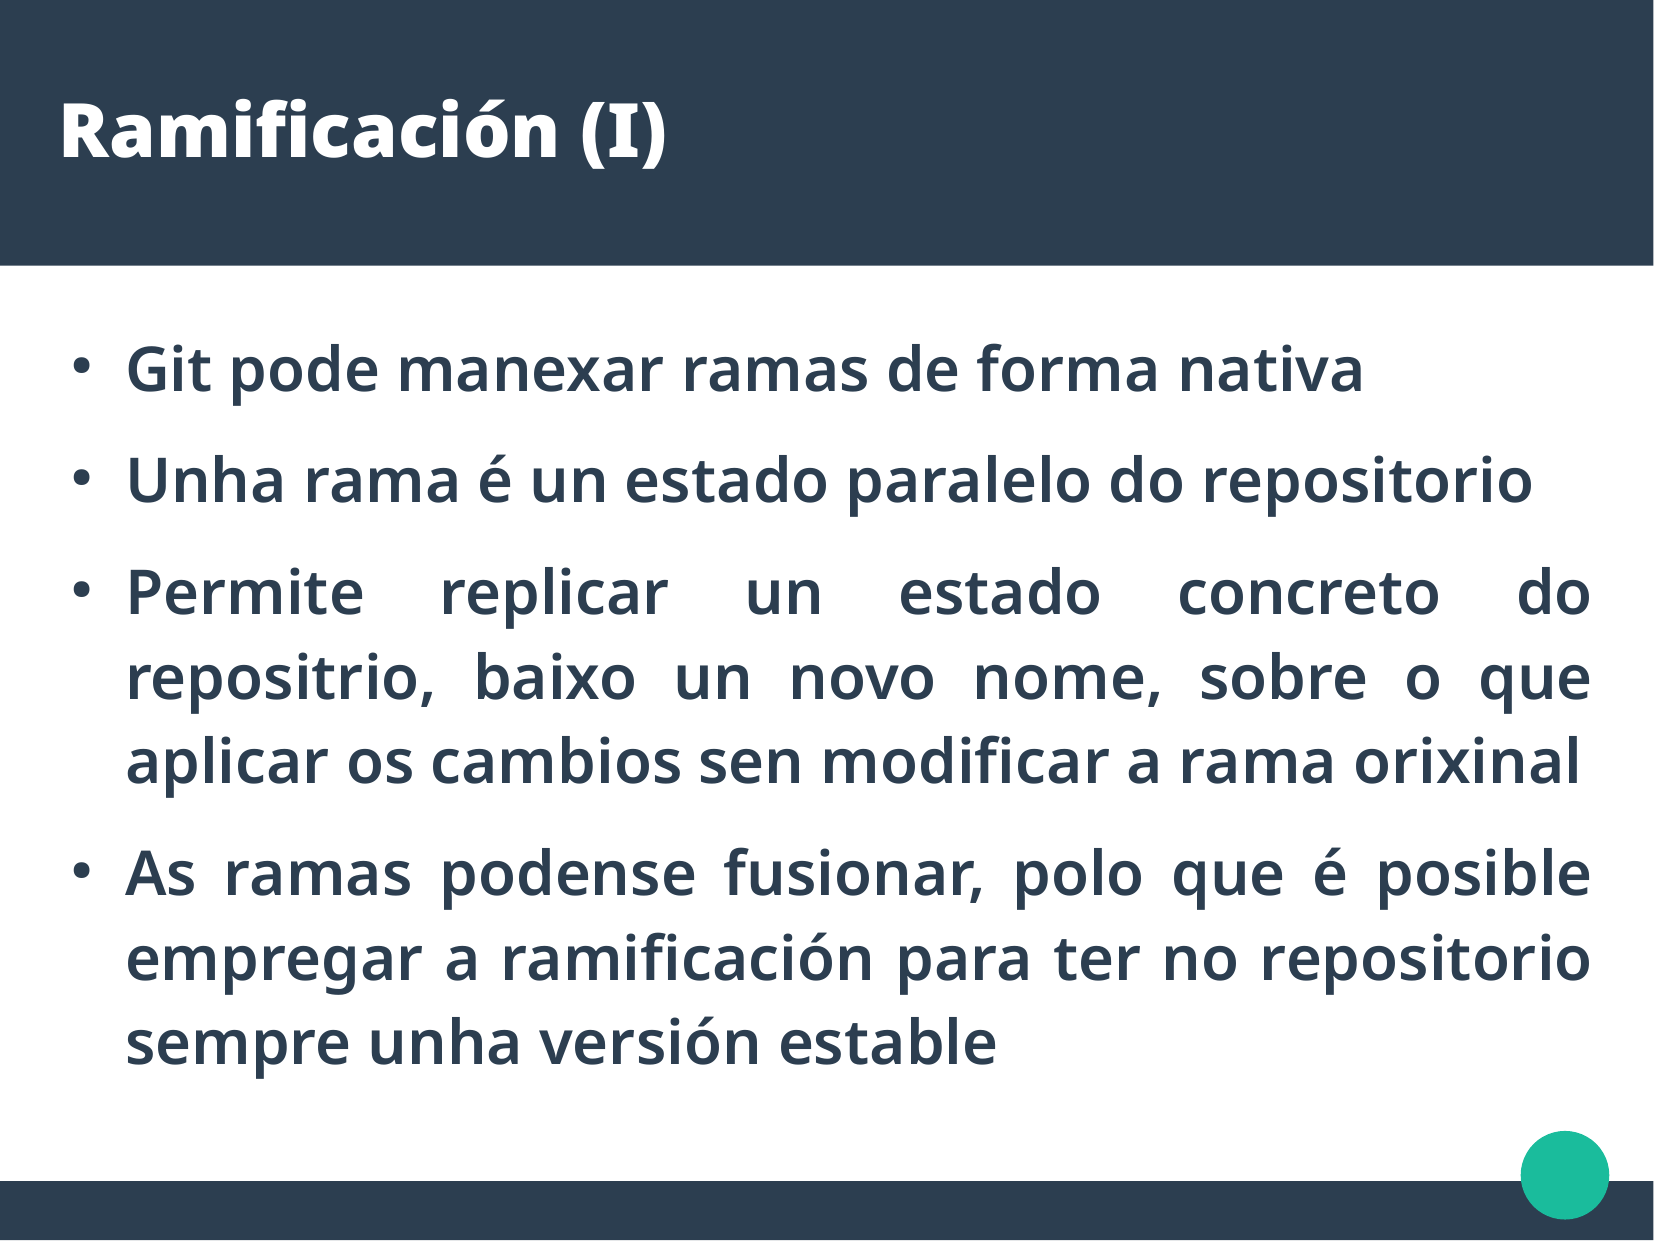

# Ramificación (I)
Git pode manexar ramas de forma nativa
Unha rama é un estado paralelo do repositorio
Permite replicar un estado concreto do repositrio, baixo un novo nome, sobre o que aplicar os cambios sen modificar a rama orixinal
As ramas podense fusionar, polo que é posible empregar a ramificación para ter no repositorio sempre unha versión estable